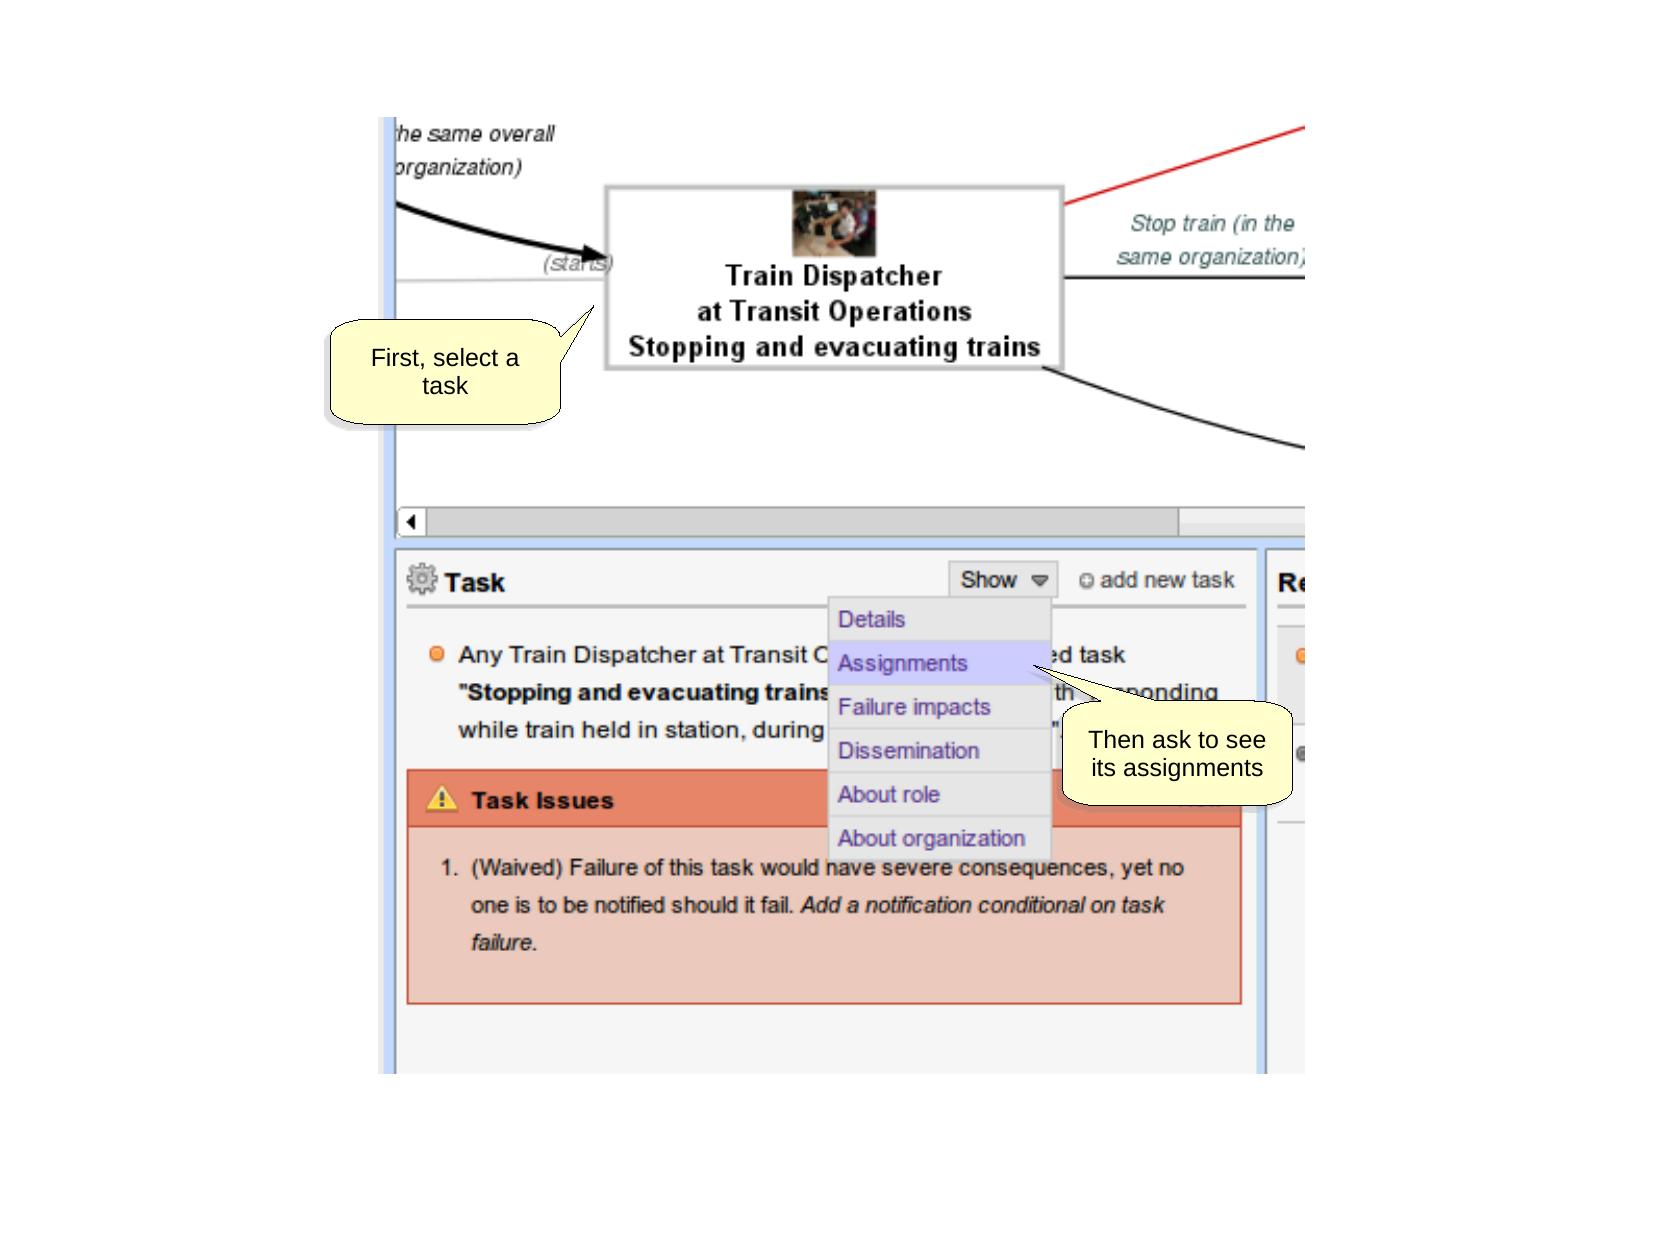

First, select a task
Then ask to see its assignments